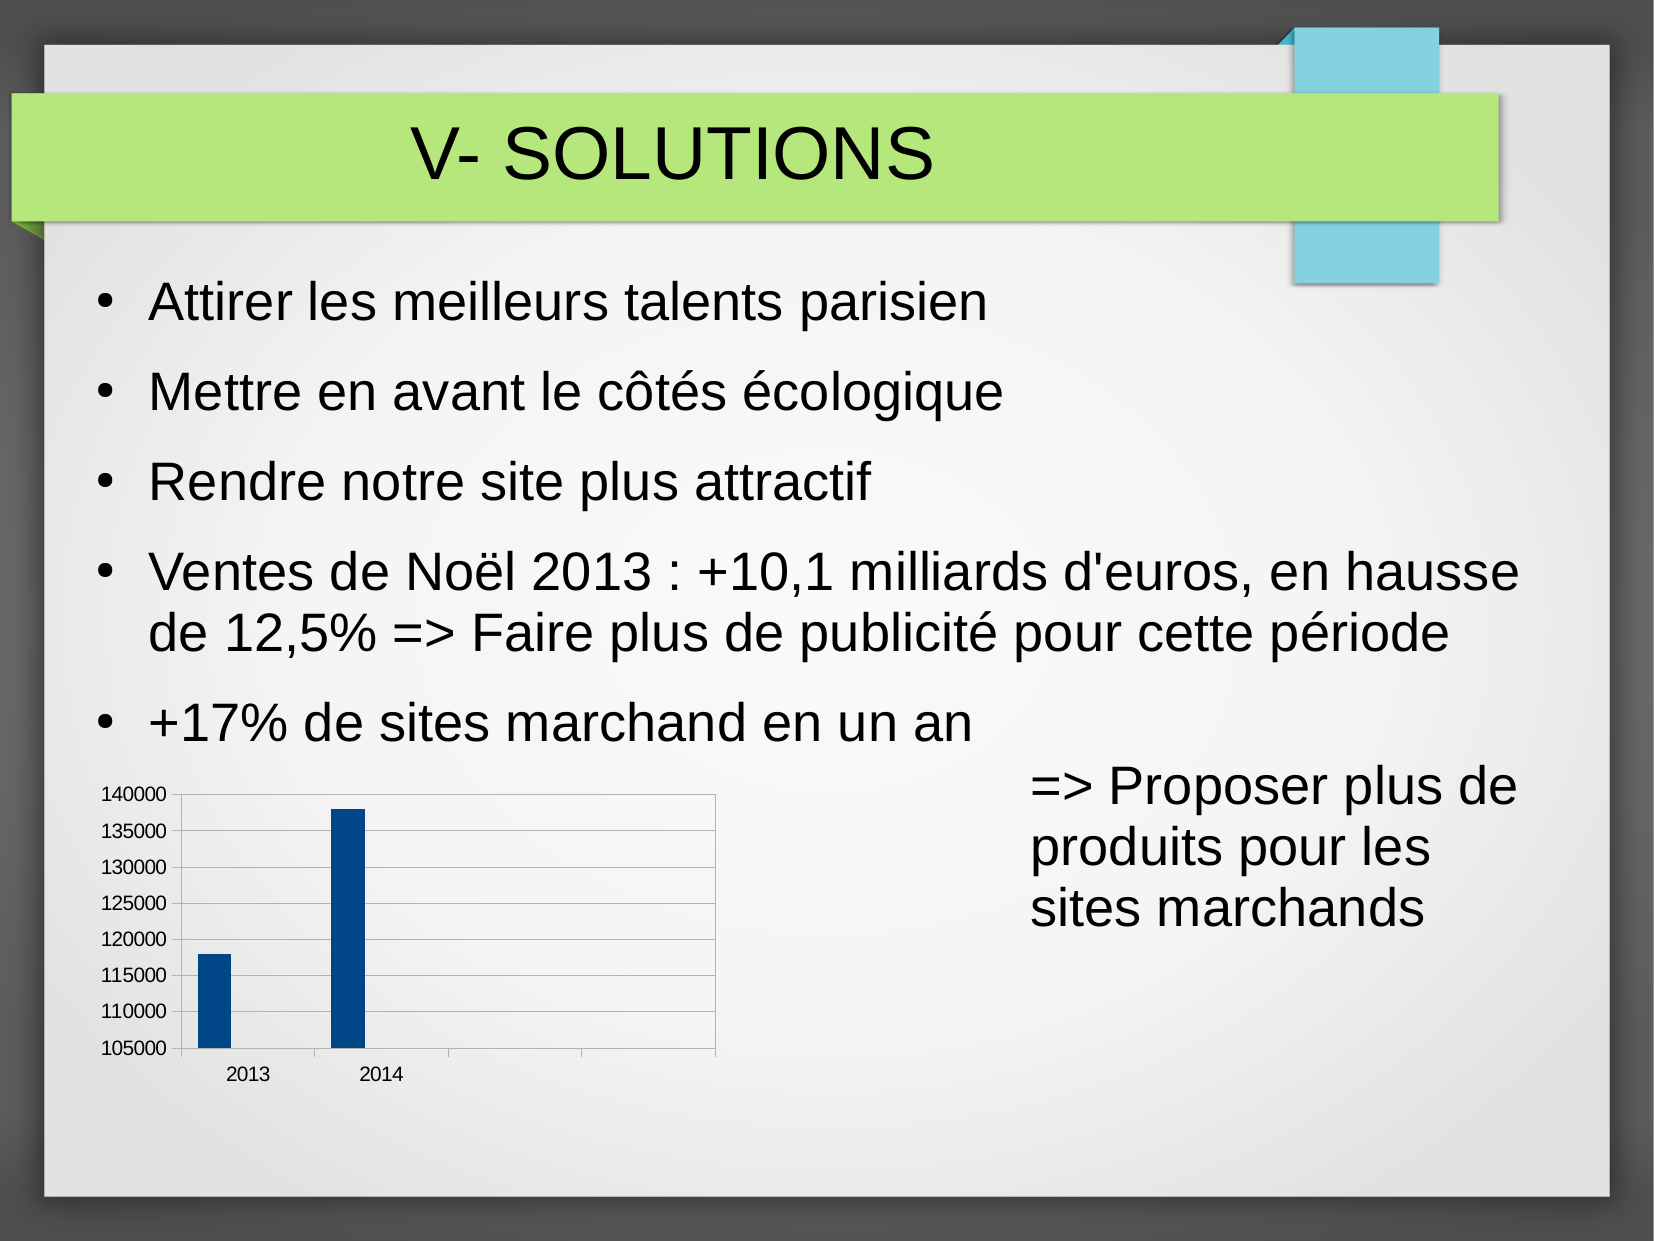

# V- SOLUTIONS
Attirer les meilleurs talents parisien
Mettre en avant le côtés écologique
Rendre notre site plus attractif
Ventes de Noël 2013 : +10,1 milliards d'euros, en hausse de 12,5% => Faire plus de publicité pour cette période
+17% de sites marchand en un an
=> Proposer plus de produits pour les sites marchands
### Chart
| Category | 1 colonne | 2 colonne | 3 colonne |
|---|---|---|---|
| 2013 | 118000.0 | None | None |
| 2014 | 138000.0 | None | None |
| None | None | None | None |
| None | None | None | None |